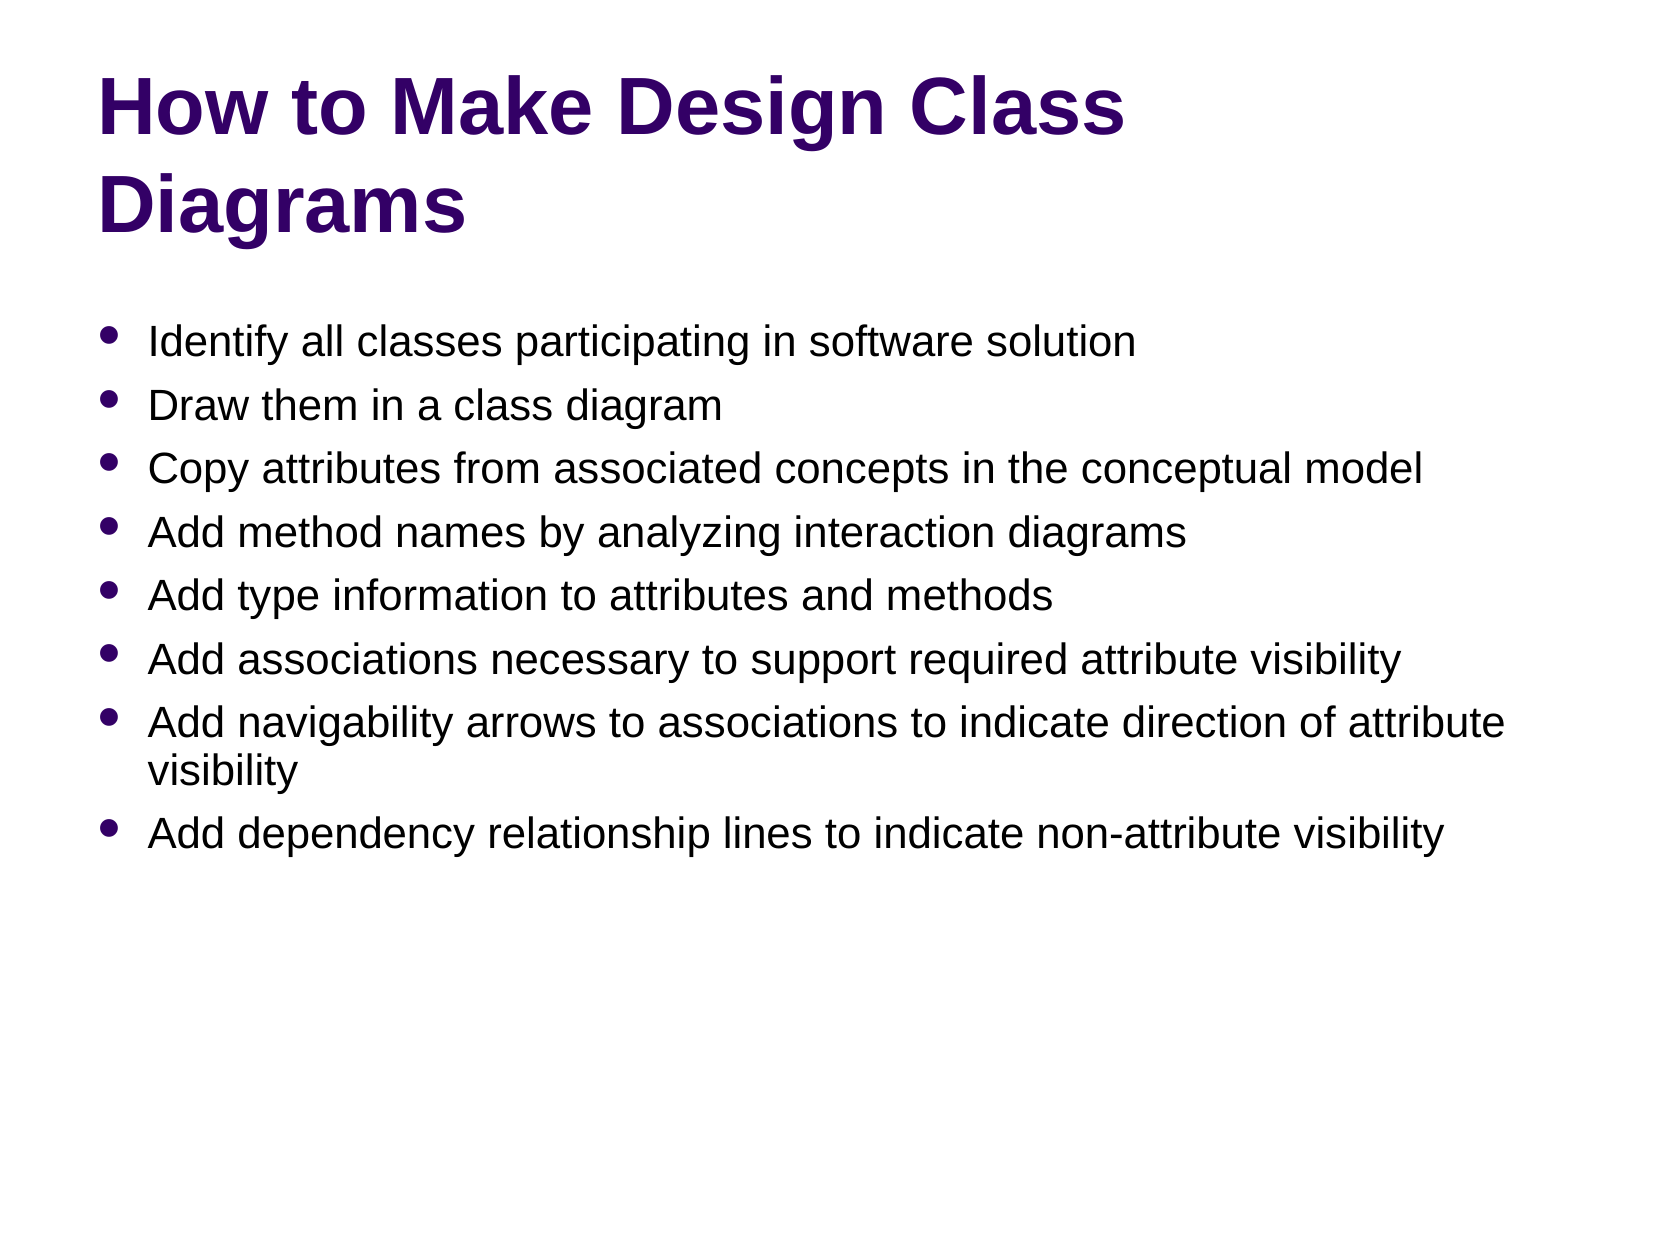

# How to Make Design Class Diagrams
Identify all classes participating in software solution
Draw them in a class diagram
Copy attributes from associated concepts in the conceptual model
Add method names by analyzing interaction diagrams
Add type information to attributes and methods
Add associations necessary to support required attribute visibility
Add navigability arrows to associations to indicate direction of attribute visibility
Add dependency relationship lines to indicate non-attribute visibility